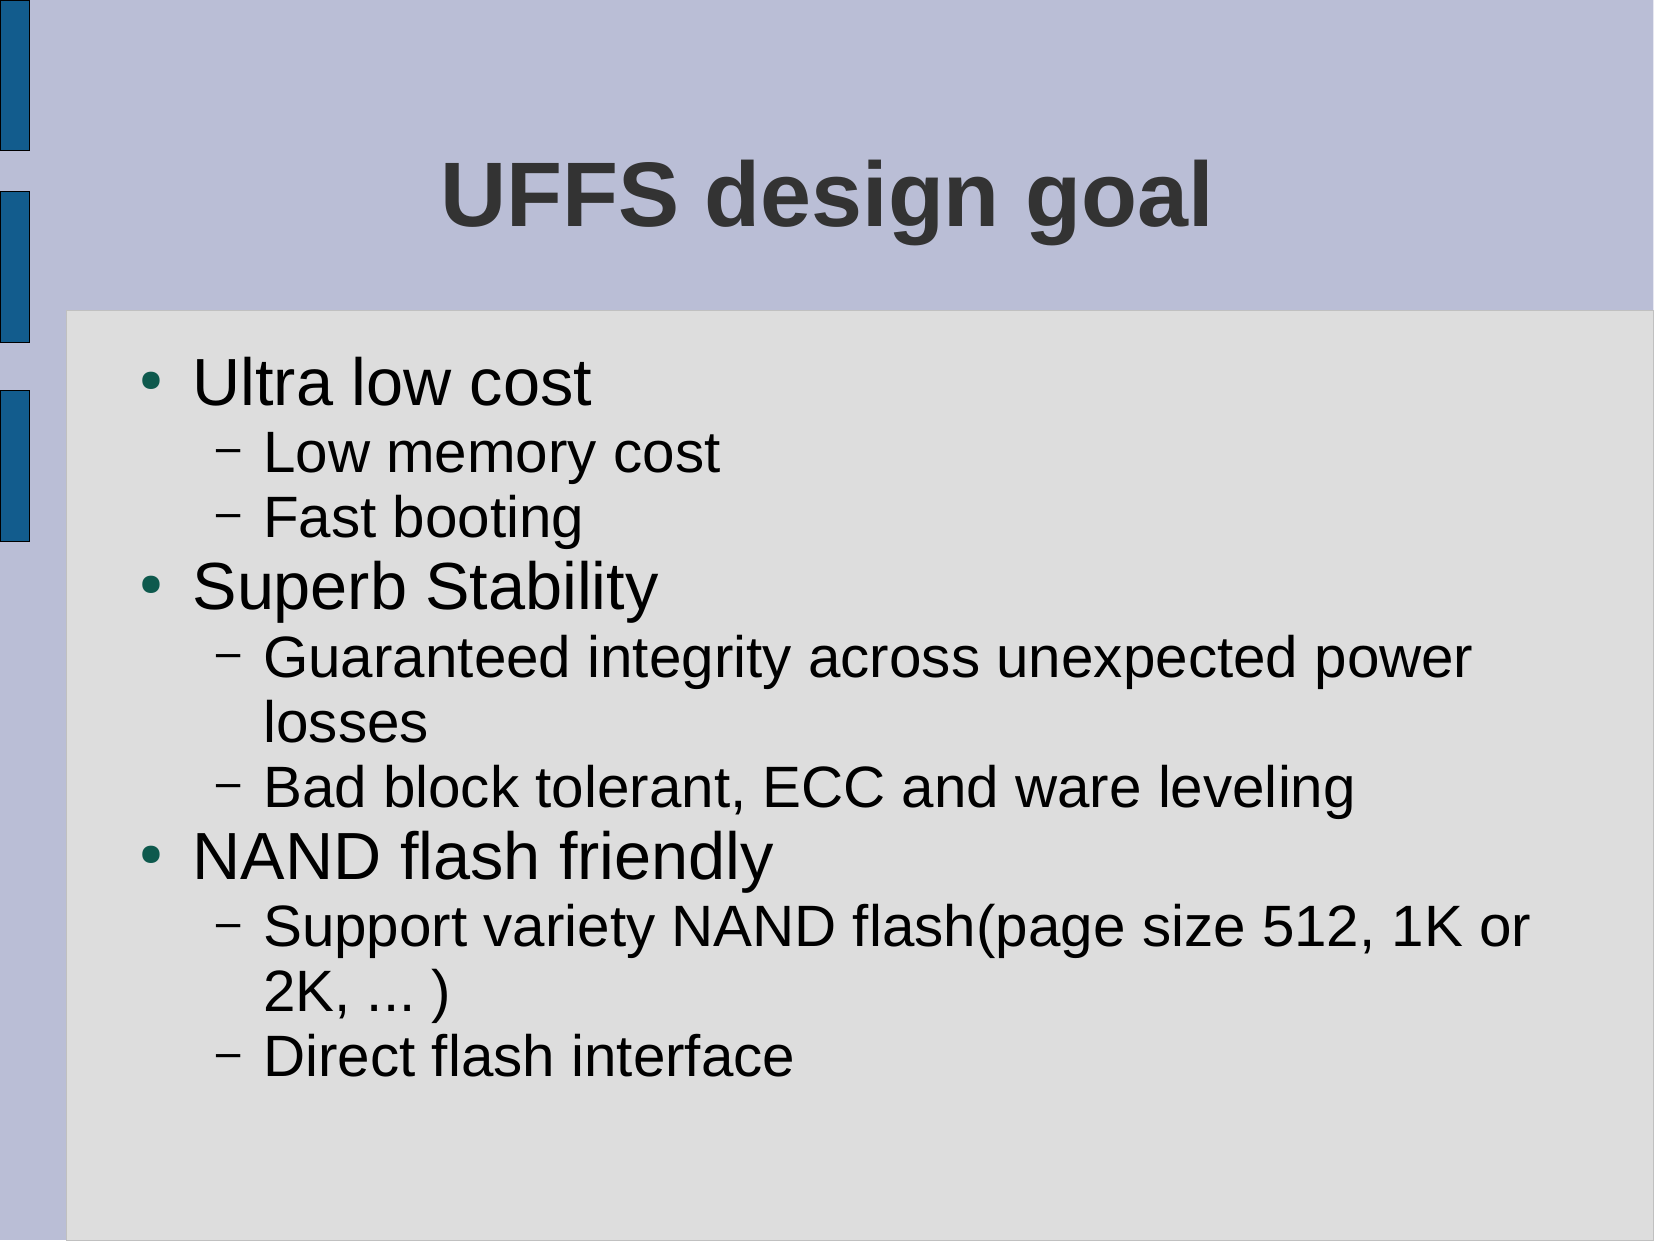

# UFFS design goal
Ultra low cost
Low memory cost
Fast booting
Superb Stability
Guaranteed integrity across unexpected power losses
Bad block tolerant, ECC and ware leveling
NAND flash friendly
Support variety NAND flash(page size 512, 1K or 2K, ... )
Direct flash interface